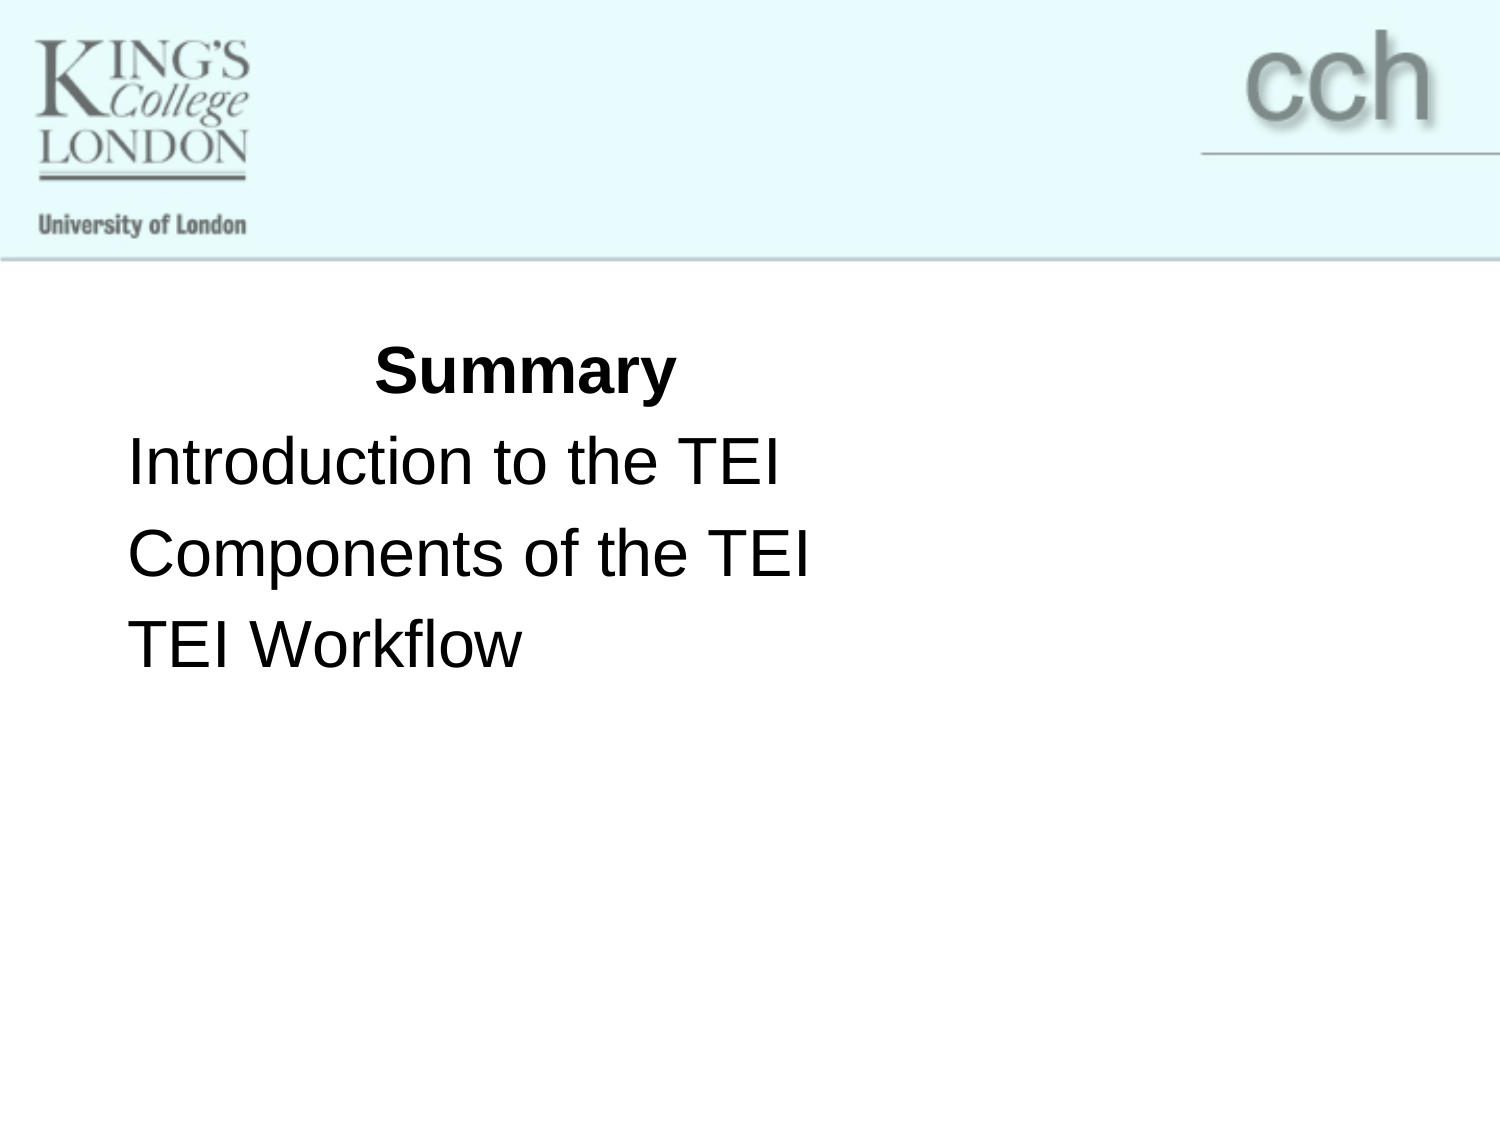

# Summary
Introduction to the TEI
Components of the TEI
TEI Workflow